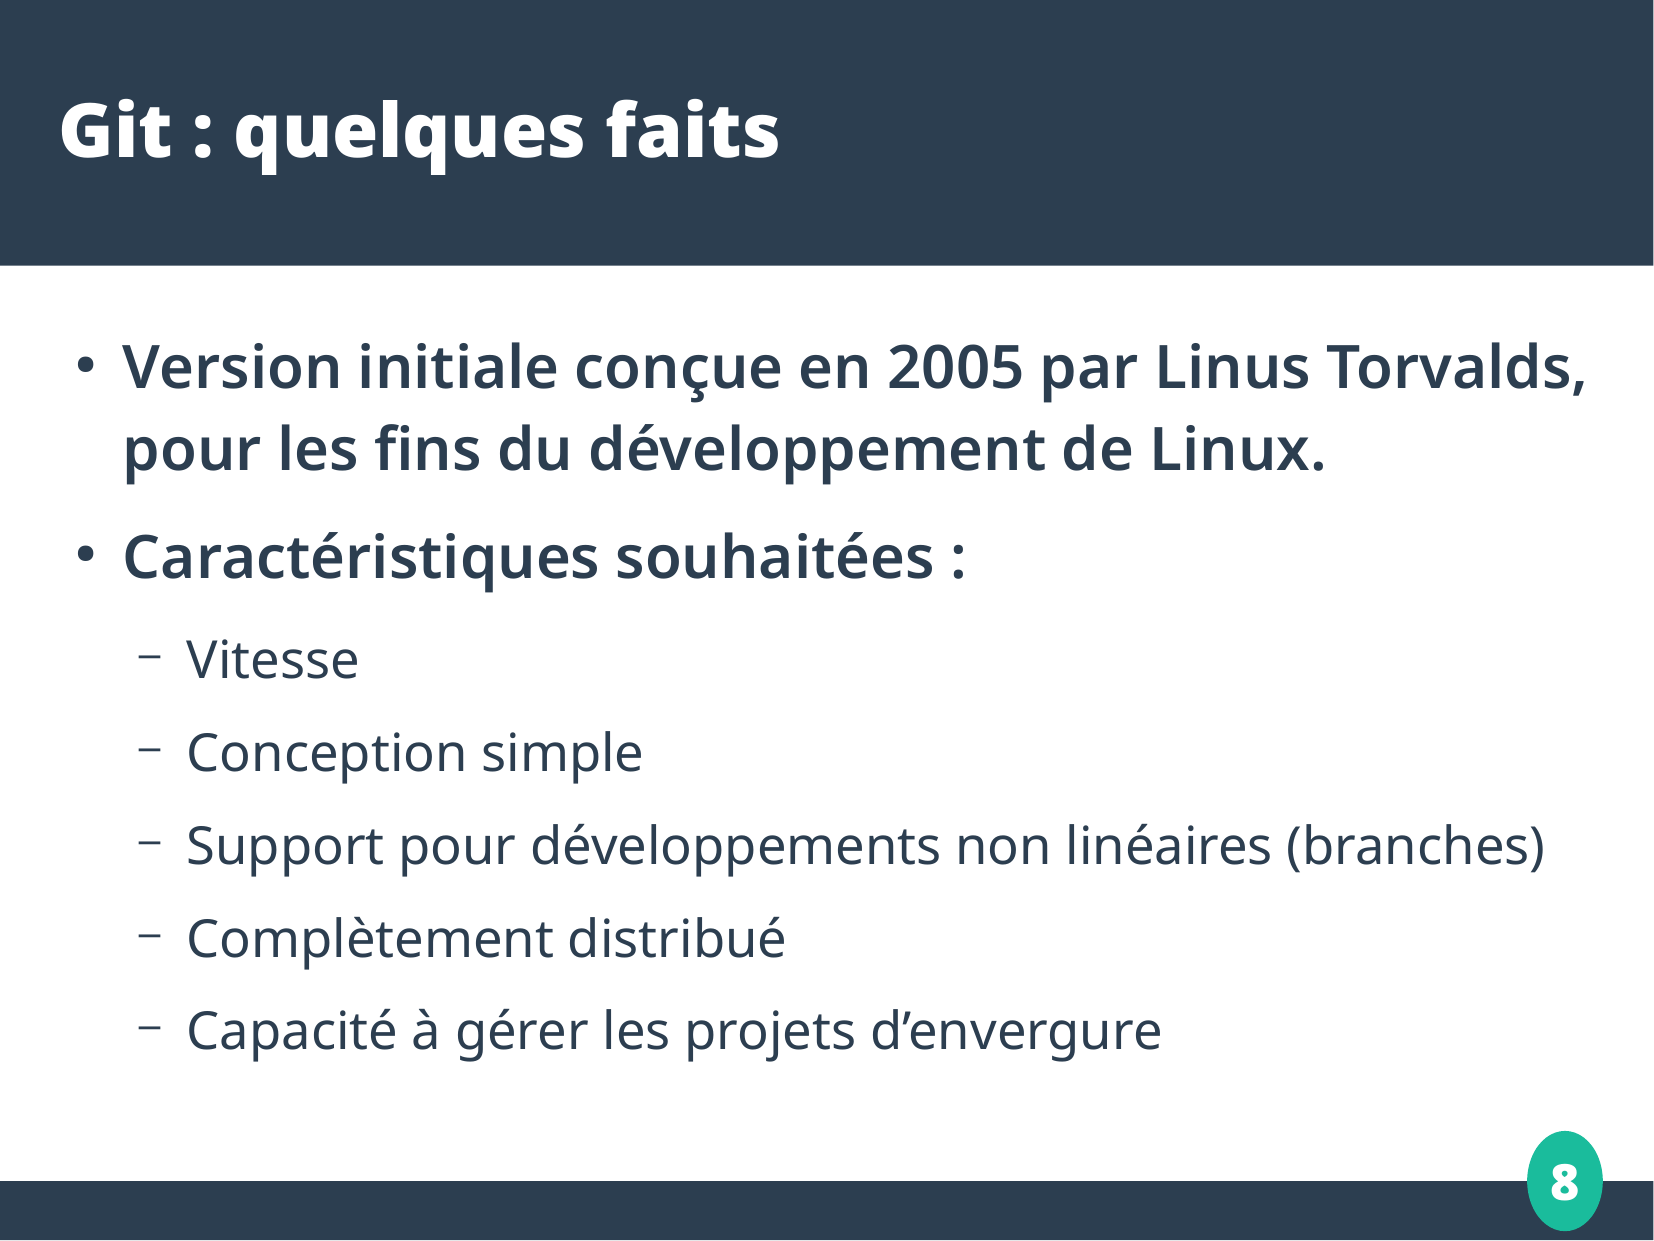

# Git : quelques faits
Version initiale conçue en 2005 par Linus Torvalds, pour les fins du développement de Linux.
Caractéristiques souhaitées :
Vitesse
Conception simple
Support pour développements non linéaires (branches)
Complètement distribué
Capacité à gérer les projets d’envergure